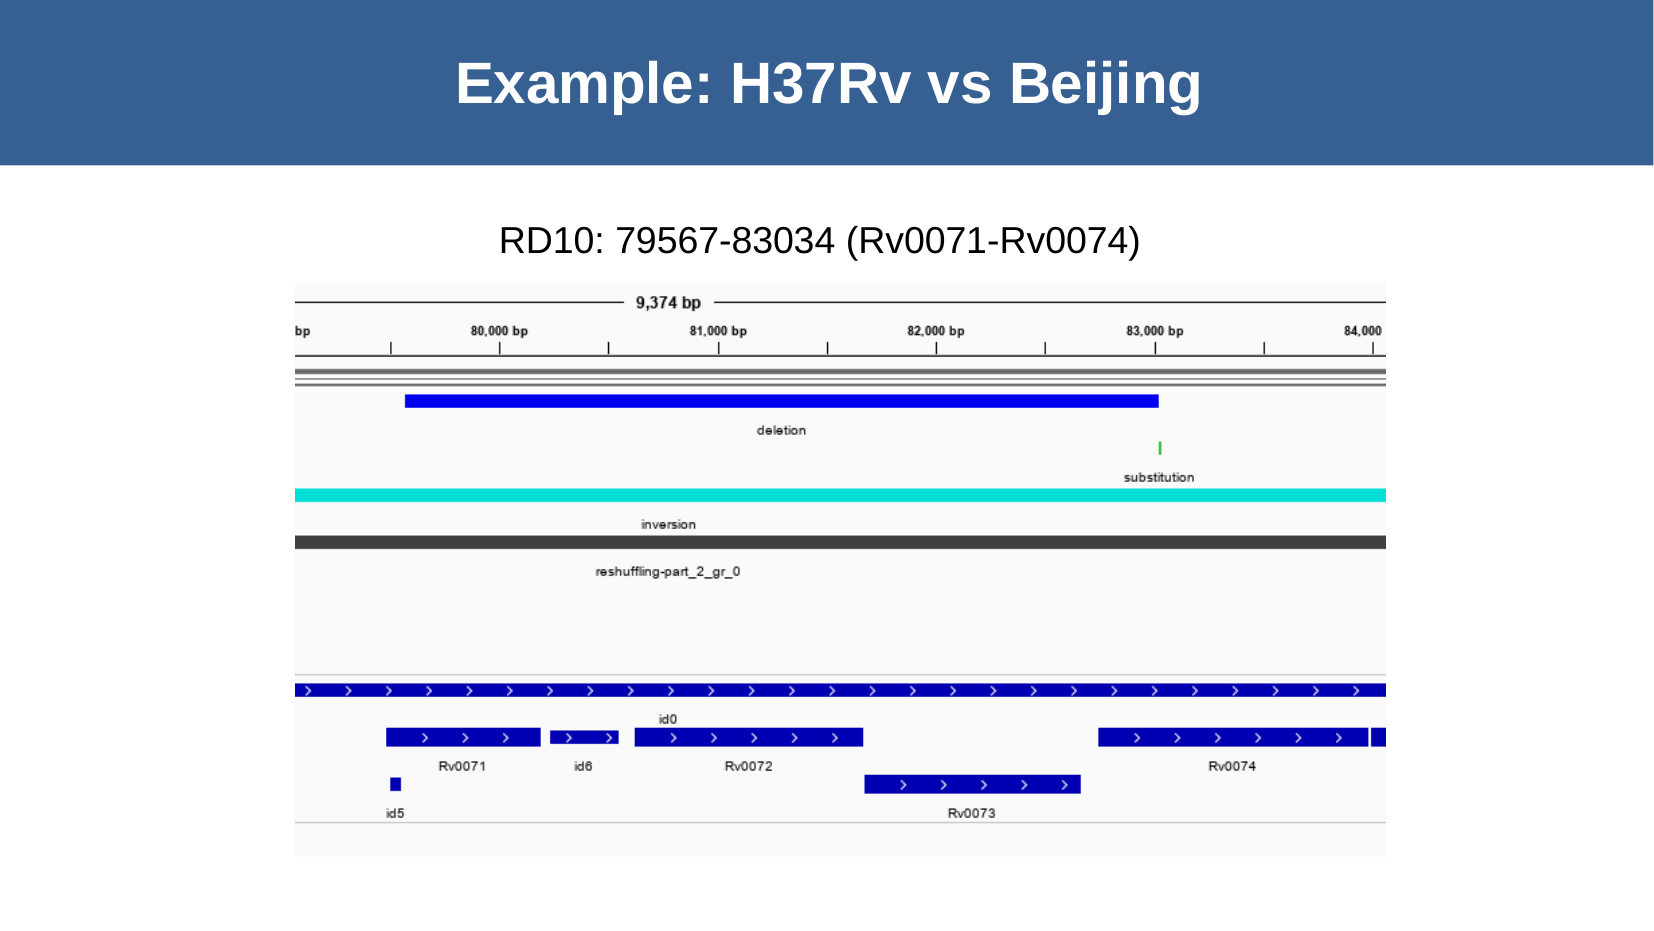

Example: H37Rv vs Beijing
RD10: 79567-83034 (Rv0071-Rv0074)